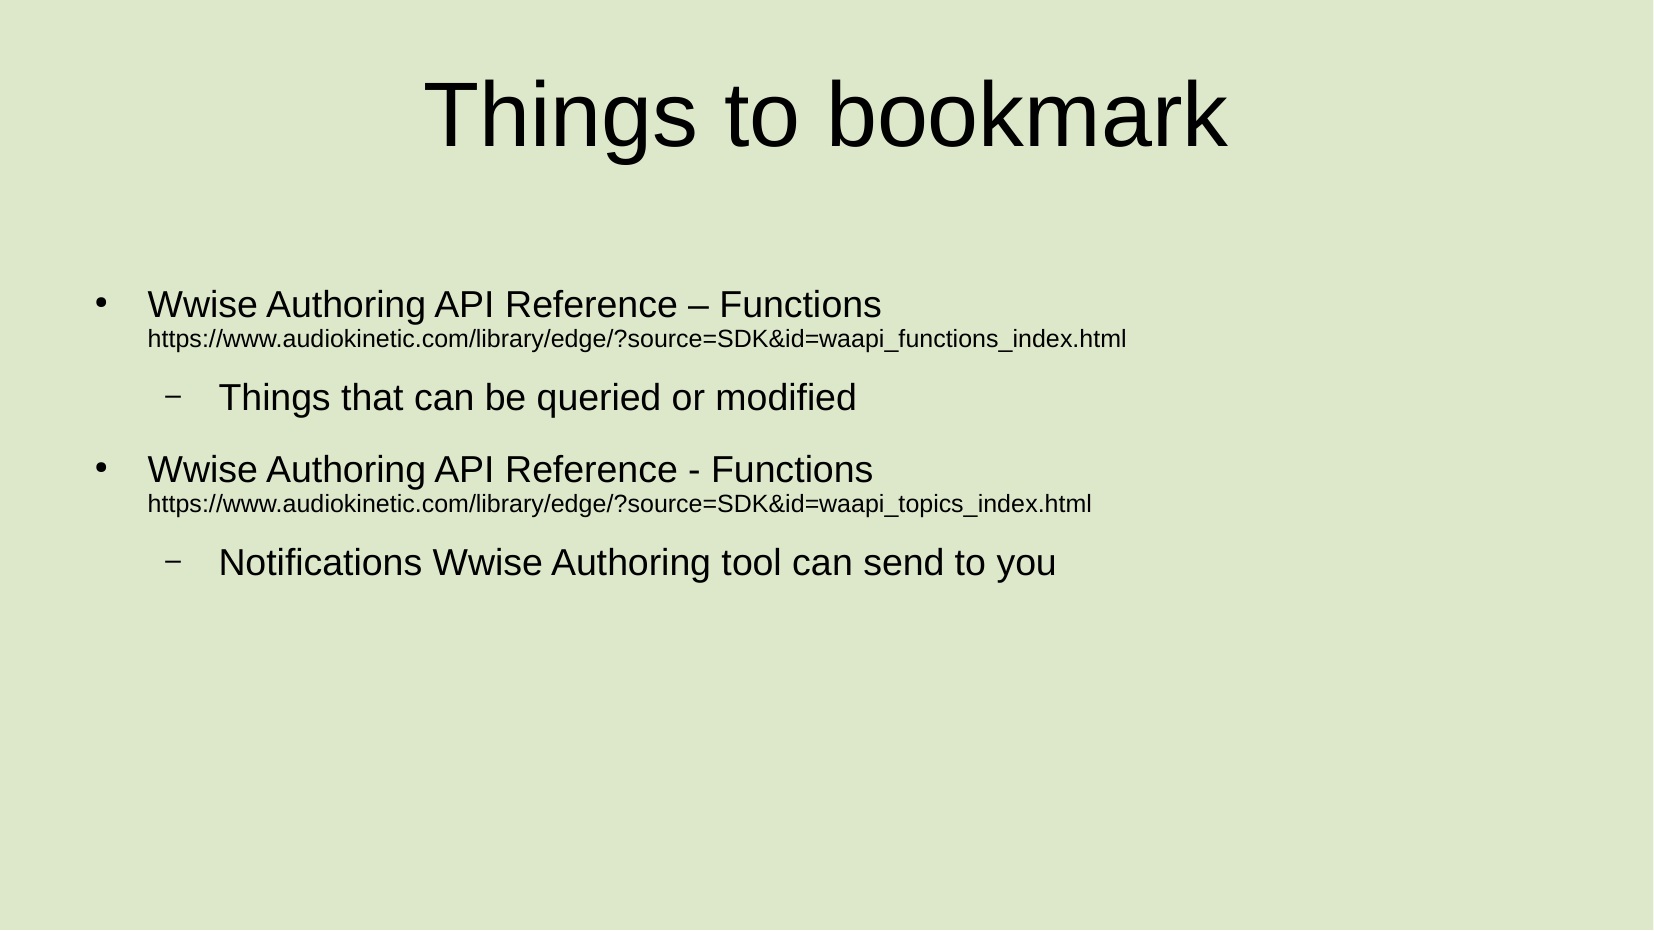

# Things to bookmark
Wwise Authoring API Reference – Functions
https://www.audiokinetic.com/library/edge/?source=SDK&id=waapi_functions_index.html
Things that can be queried or modified
Wwise Authoring API Reference - Functions
https://www.audiokinetic.com/library/edge/?source=SDK&id=waapi_topics_index.html
Notifications Wwise Authoring tool can send to you